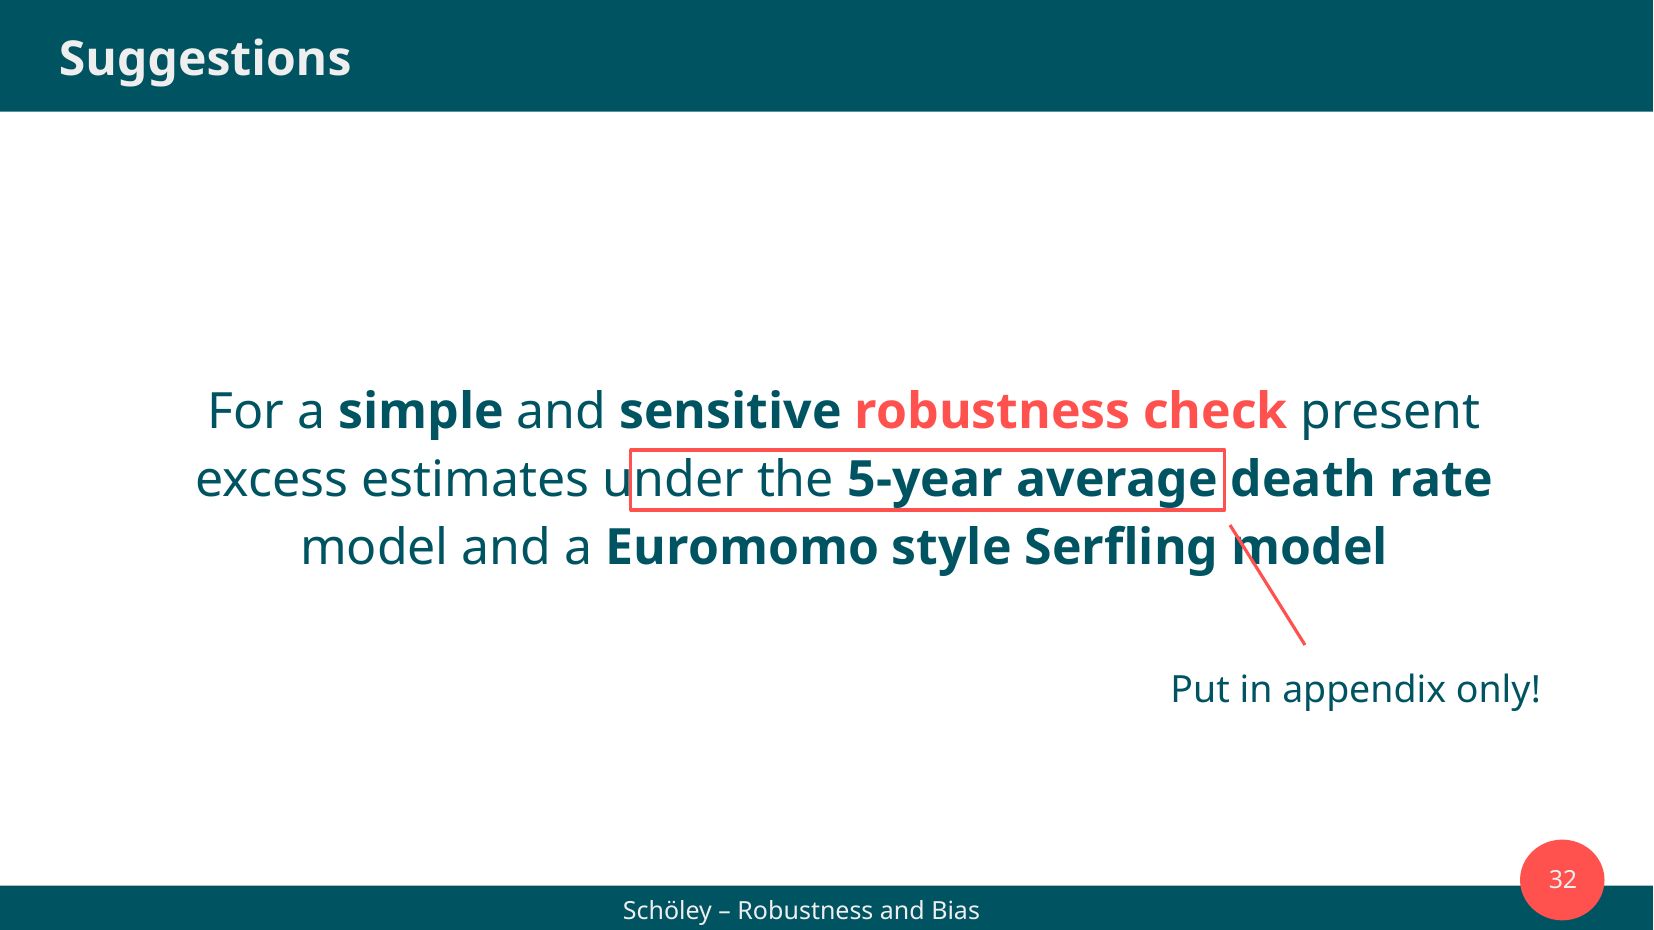

# Suggestions
For a simple and sensitive robustness check present excess estimates under the 5-year average death rate model and a Euromomo style Serfling model
Put in appendix only!
32
Schöley – Robustness and Bias